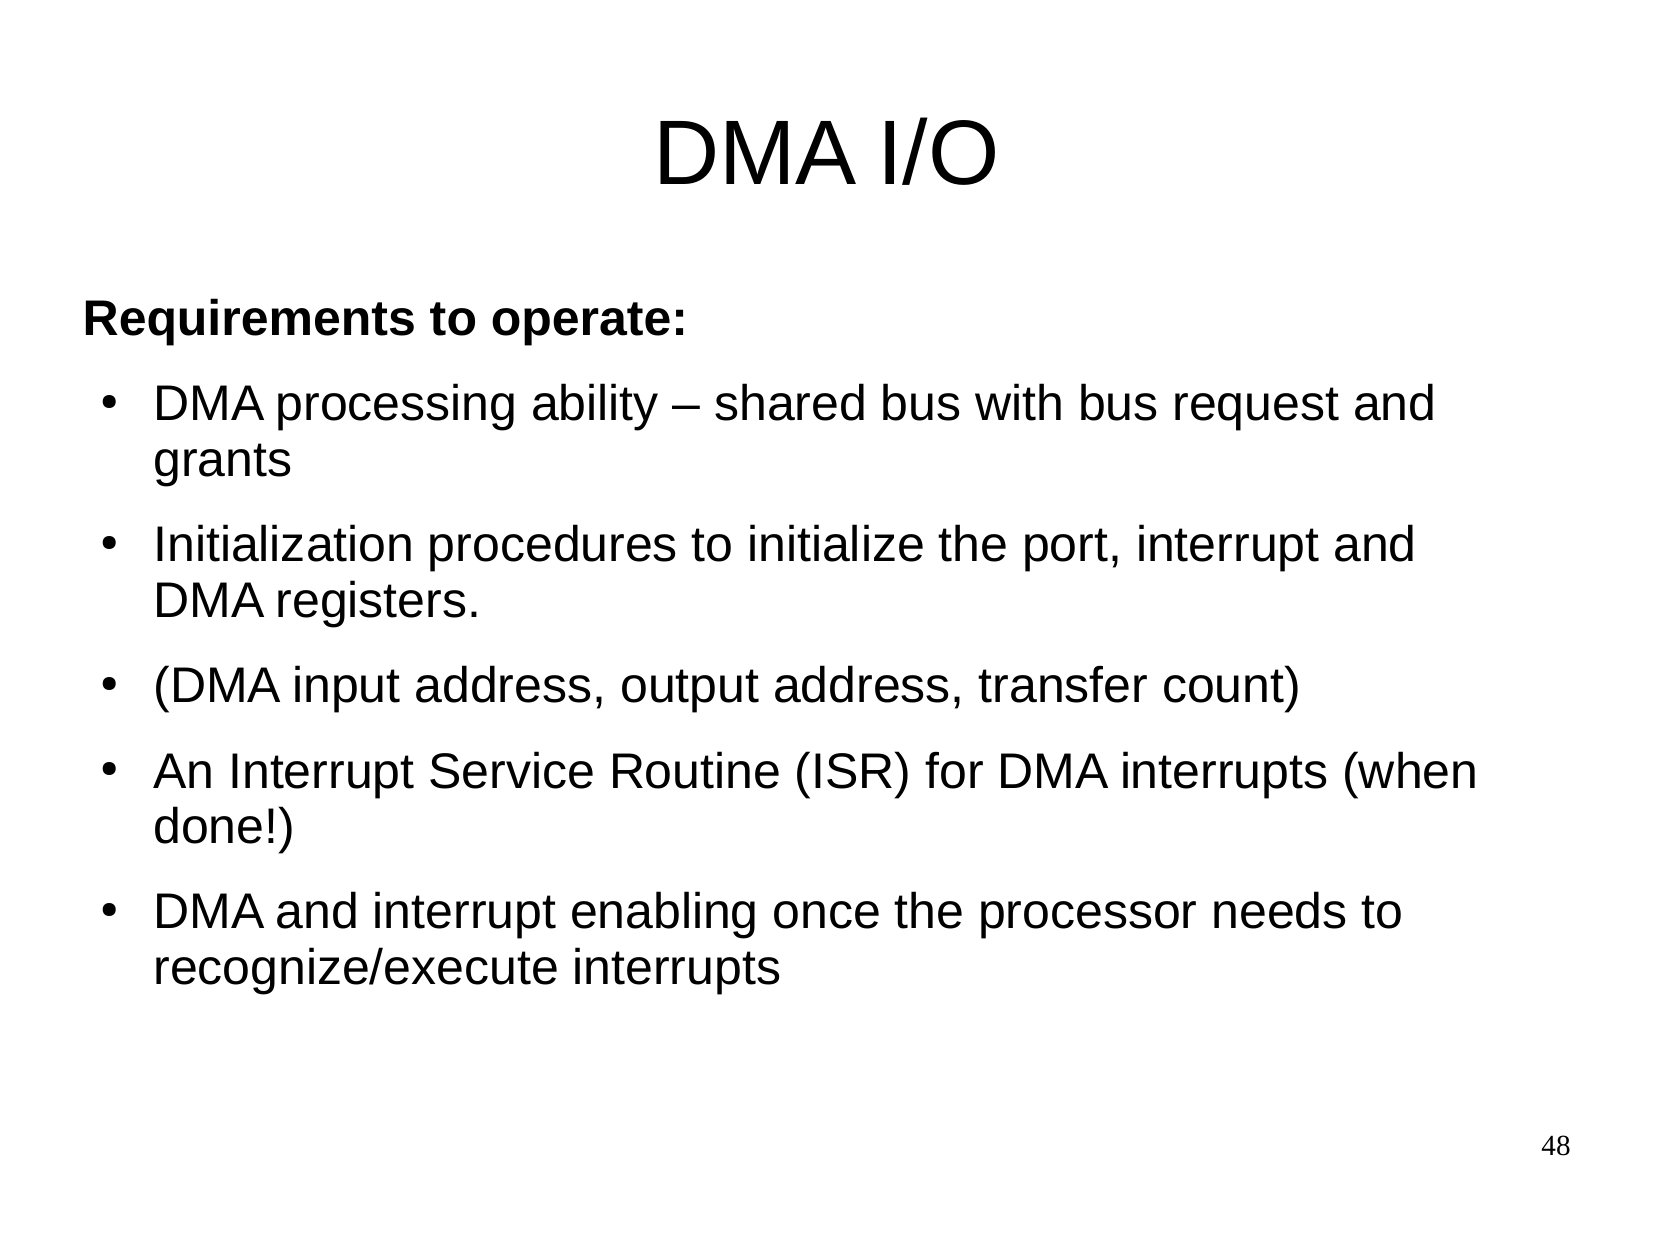

# DMA I/O
Requirements to operate:
DMA processing ability – shared bus with bus request and grants
Initialization procedures to initialize the port, interrupt and DMA registers.
(DMA input address, output address, transfer count)
An Interrupt Service Routine (ISR) for DMA interrupts (when done!)
DMA and interrupt enabling once the processor needs to recognize/execute interrupts
48